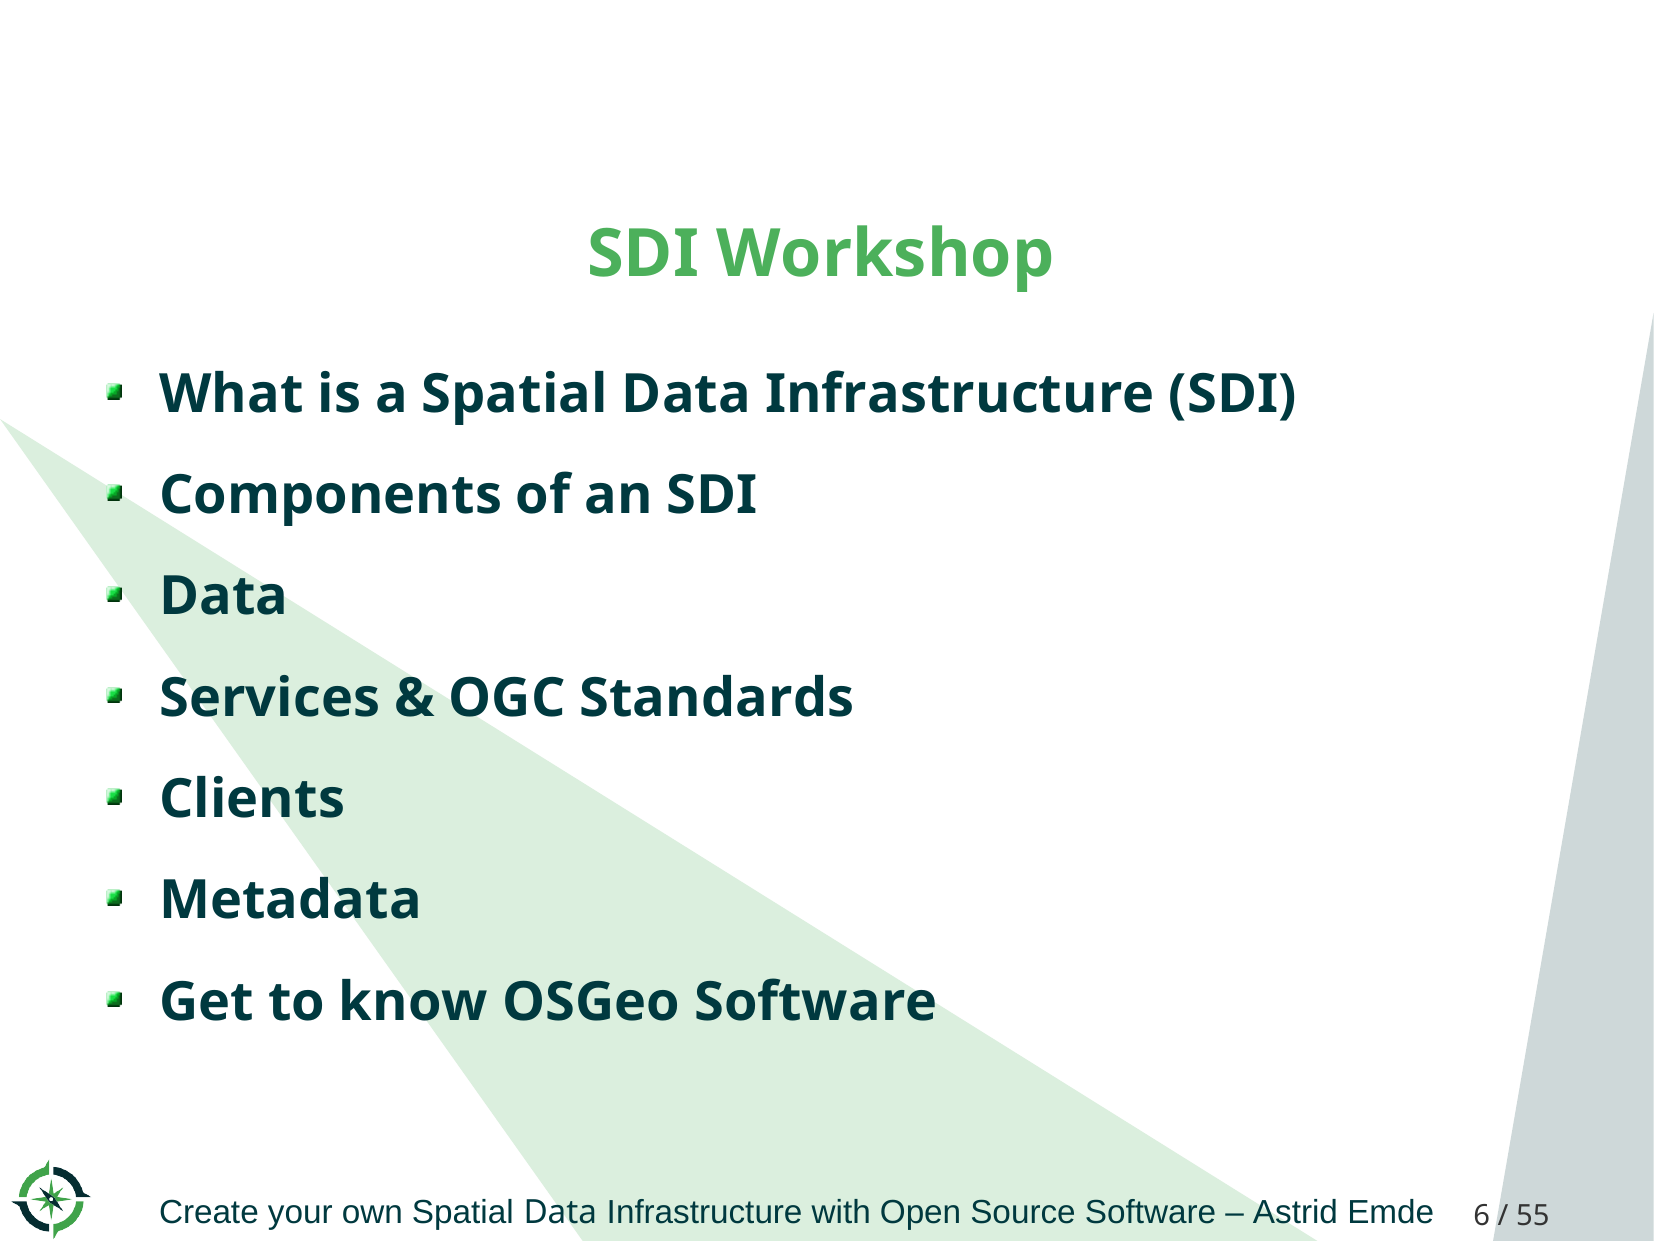

# SDI Workshop
What is a Spatial Data Infrastructure (SDI)
Components of an SDI
Data
Services & OGC Standards
Clients
Metadata
Get to know OSGeo Software